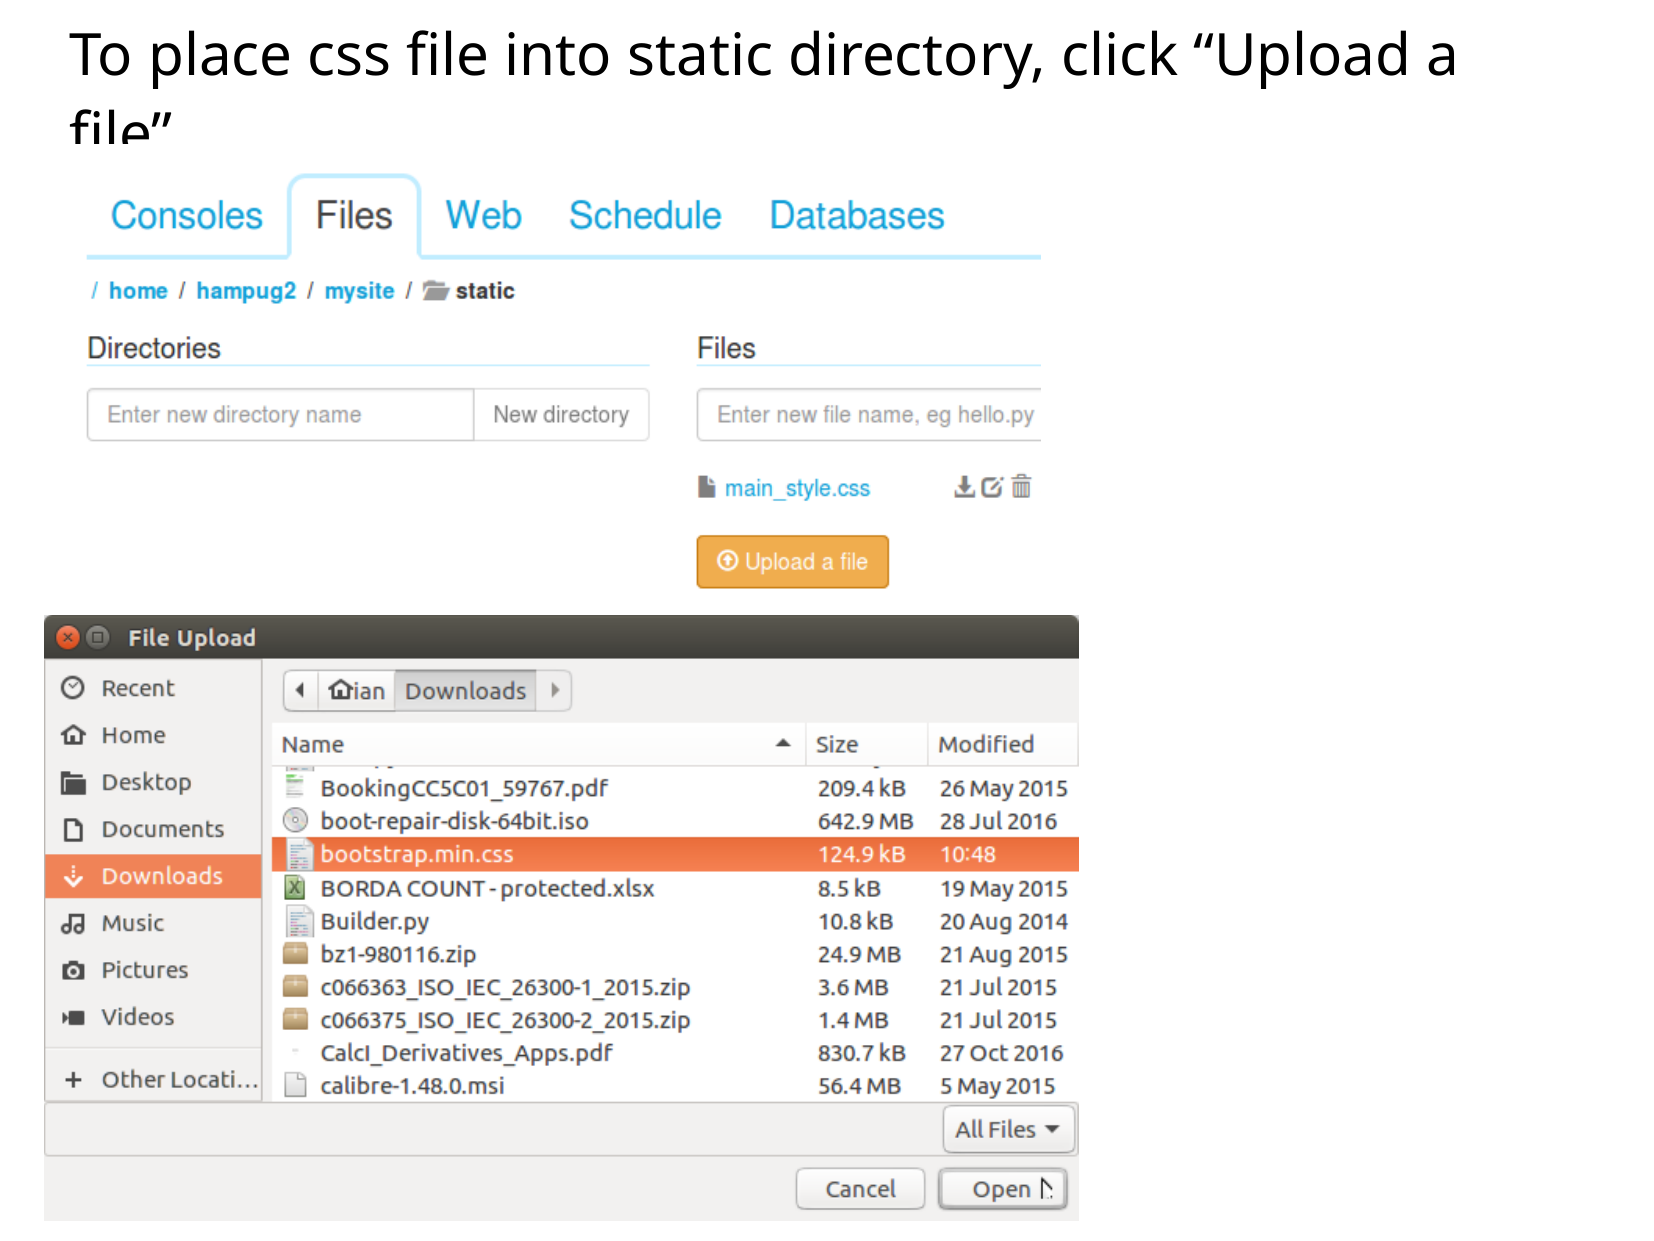

To place css file into static directory, click “Upload a file”...